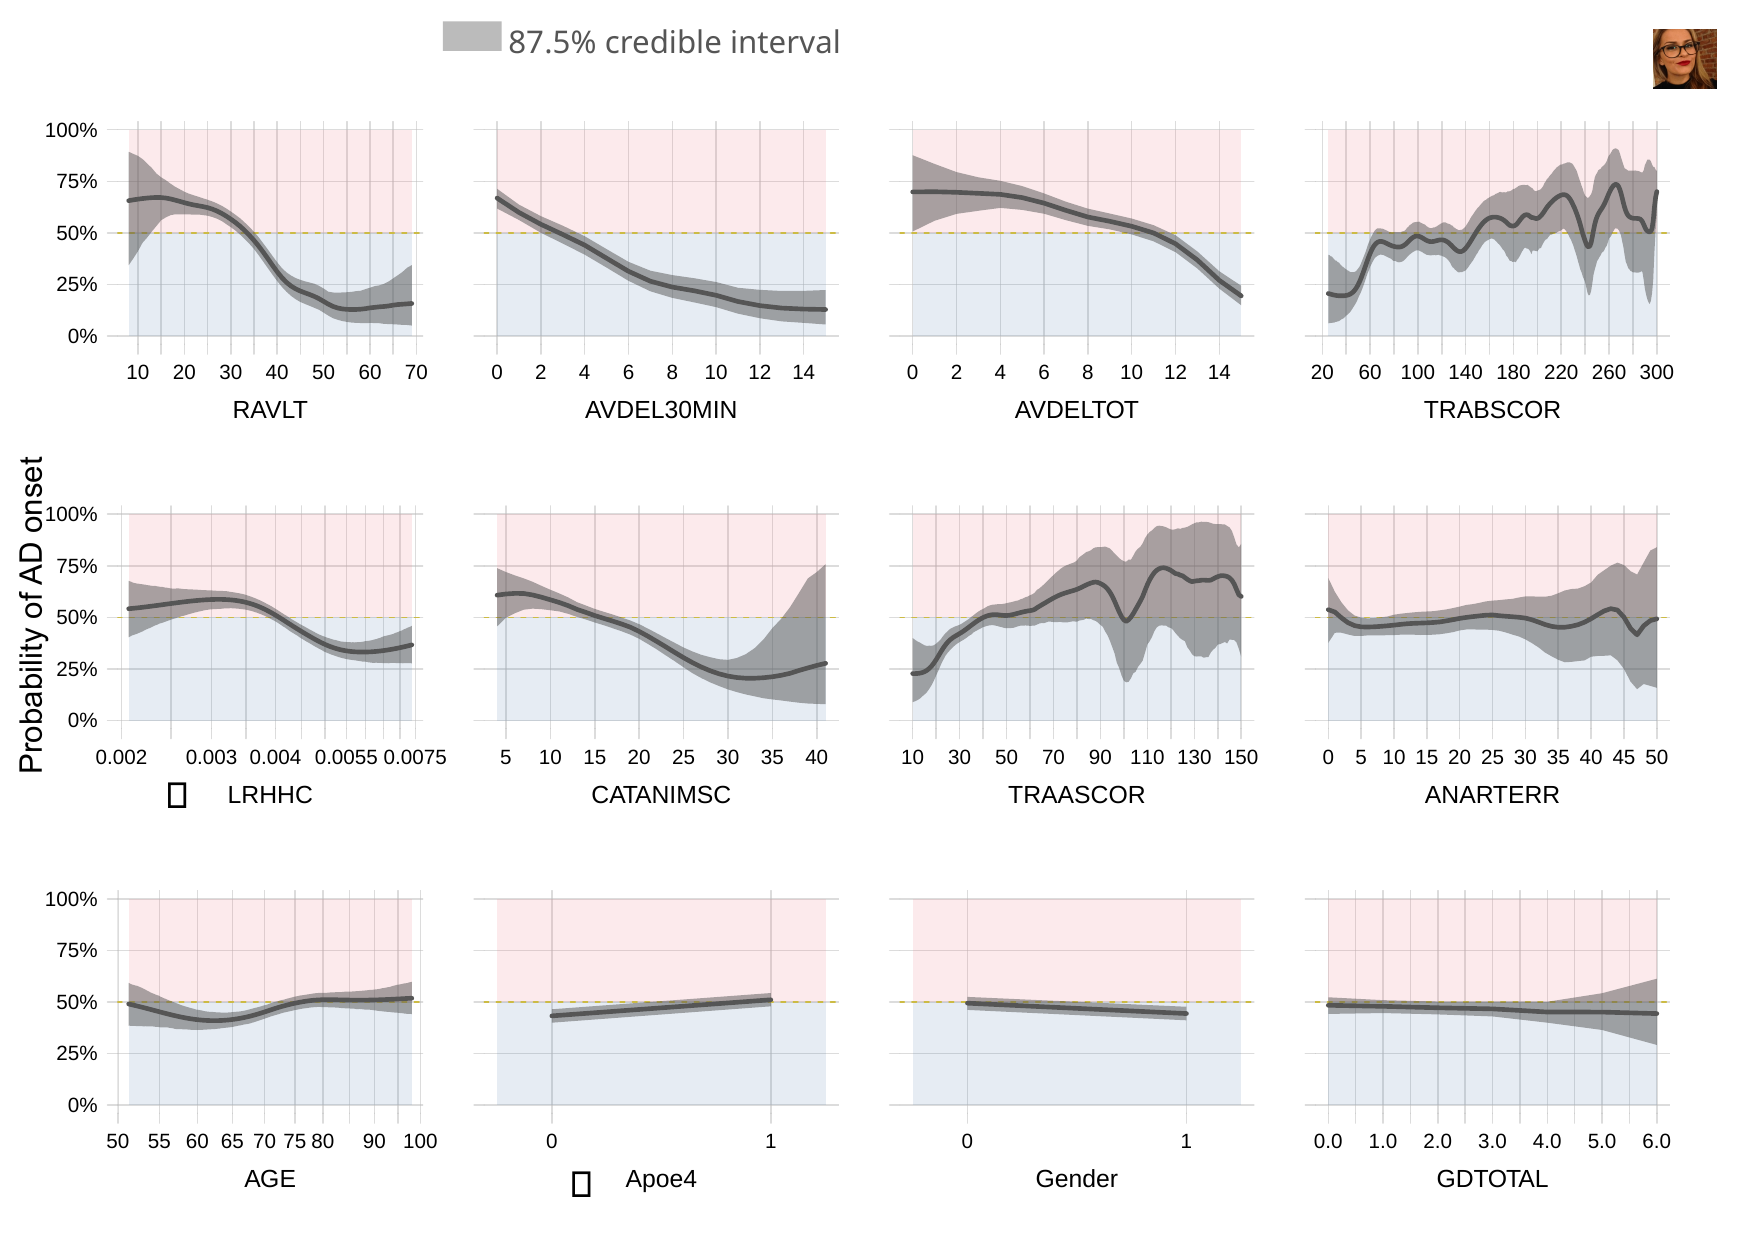

87.5% credible interval
Probability of AD onset
🧠
🧬